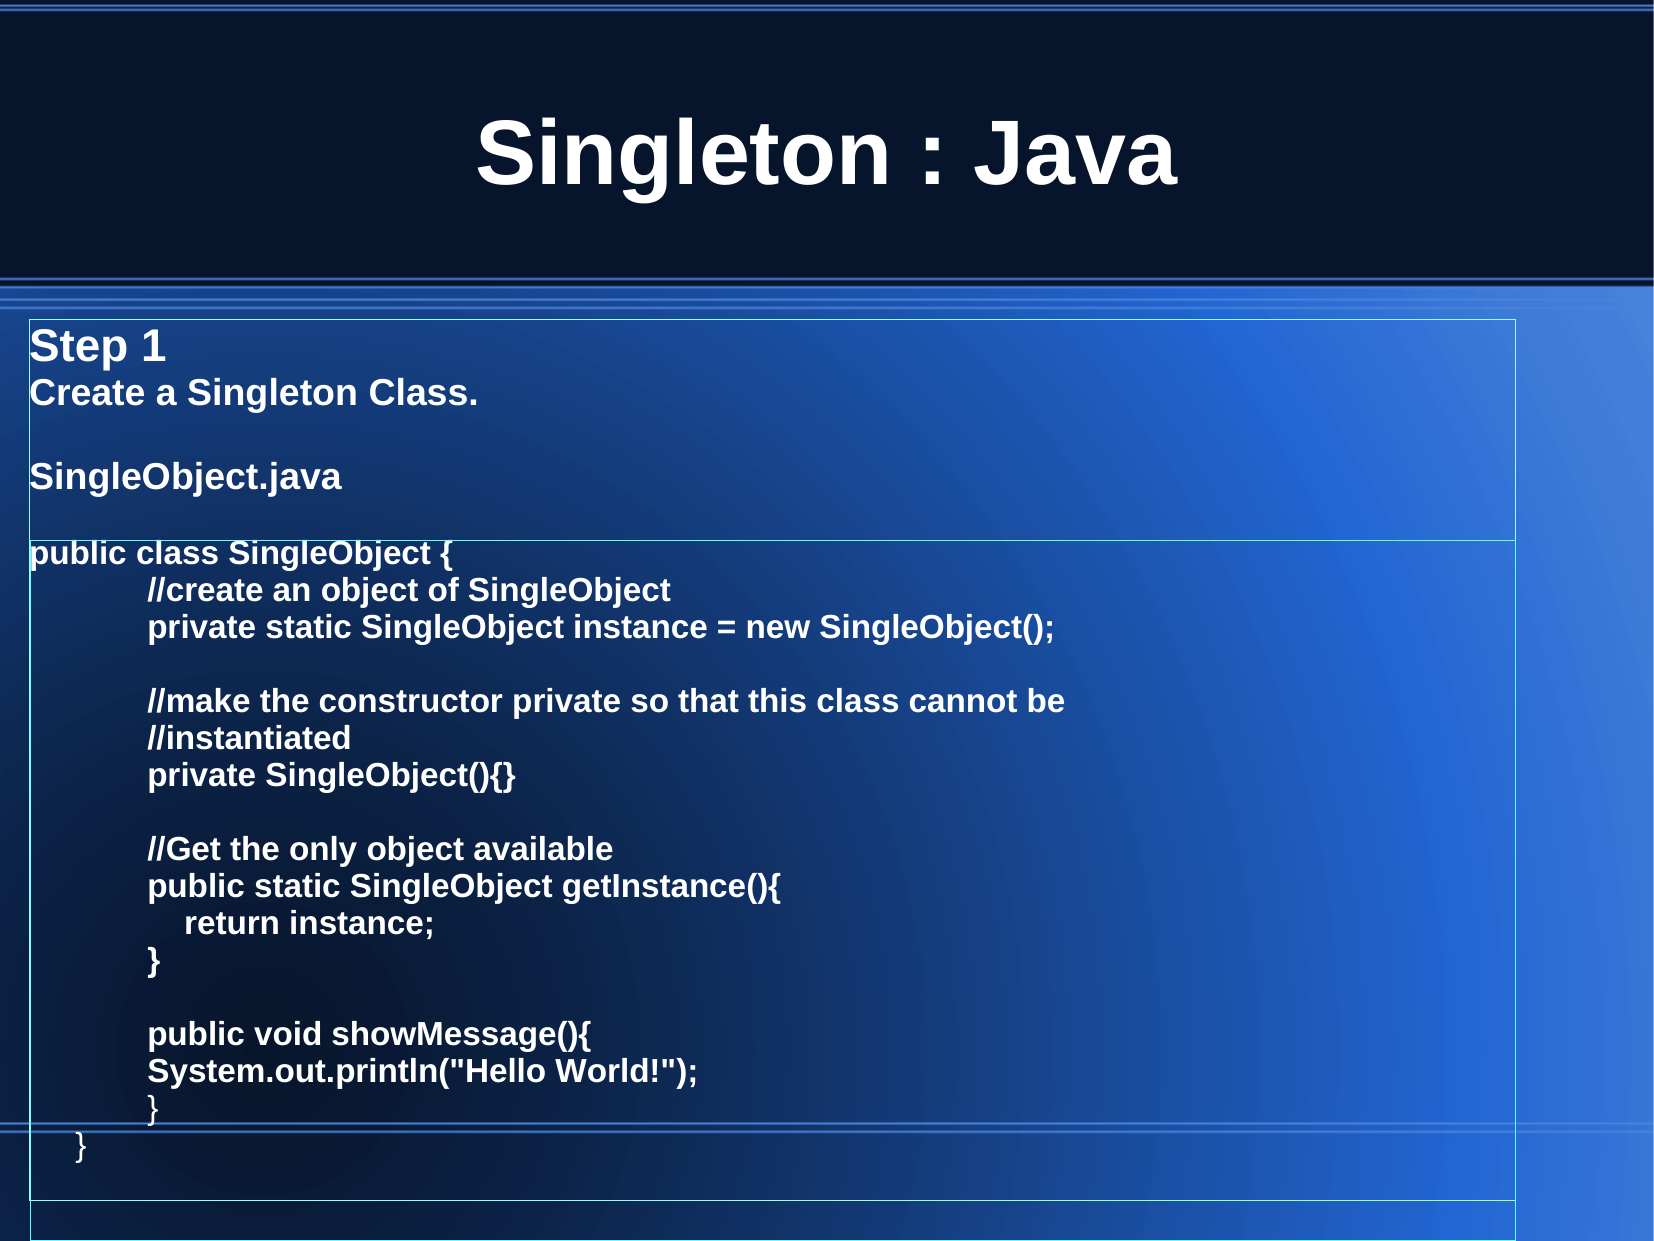

# Singleton : Java
Step 1
Create a Singleton Class.
SingleObject.java
public class SingleObject {
	//create an object of SingleObject
	private static SingleObject instance = new SingleObject();
	//make the constructor private so that this class cannot be
	//instantiated
	private SingleObject(){}
	//Get the only object available
	public static SingleObject getInstance(){
	 return instance;
	}
	public void showMessage(){
	System.out.println("Hello World!");
	}
 }